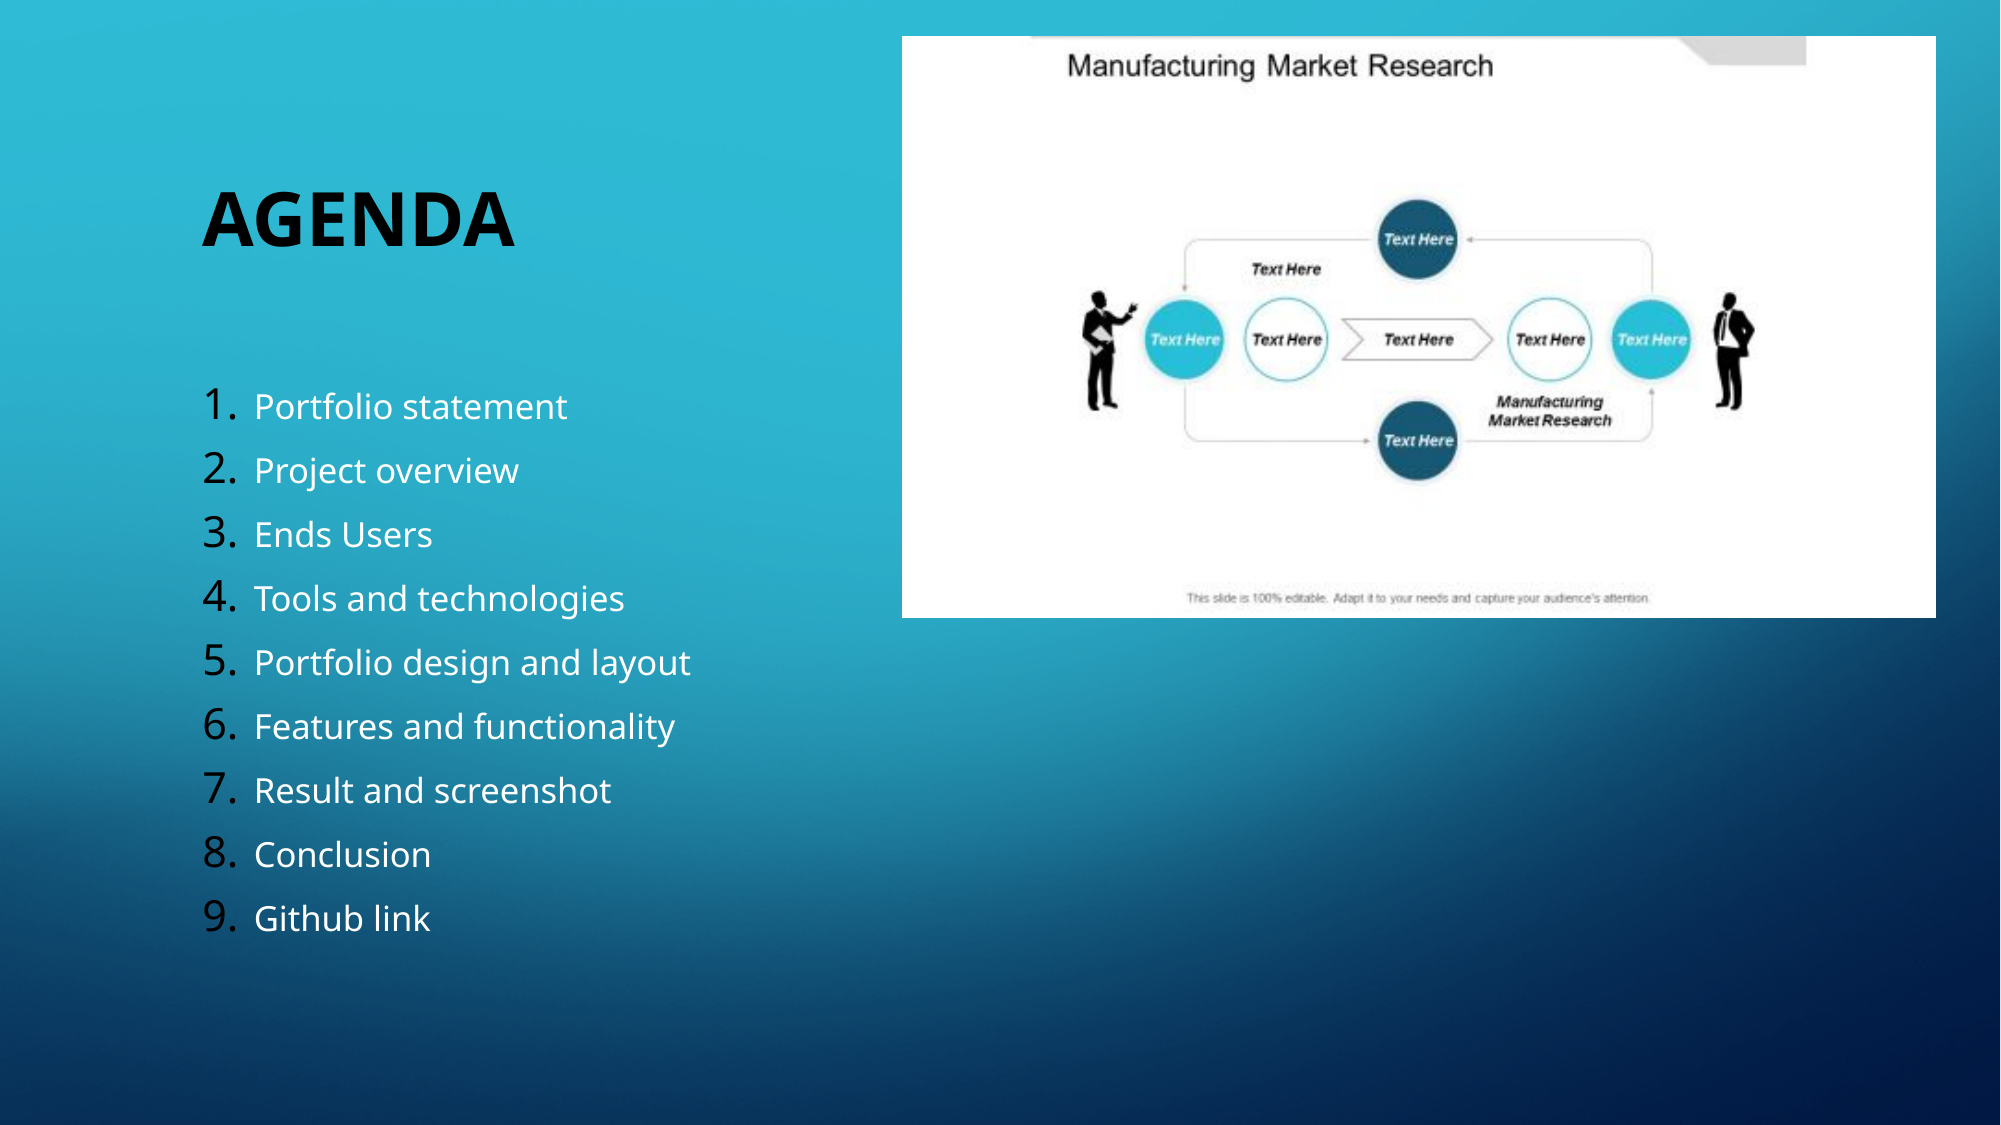

# AGENDA
Portfolio statement
Project overview
Ends Users
Tools and technologies
Portfolio design and layout
Features and functionality
Result and screenshot
Conclusion
Github link